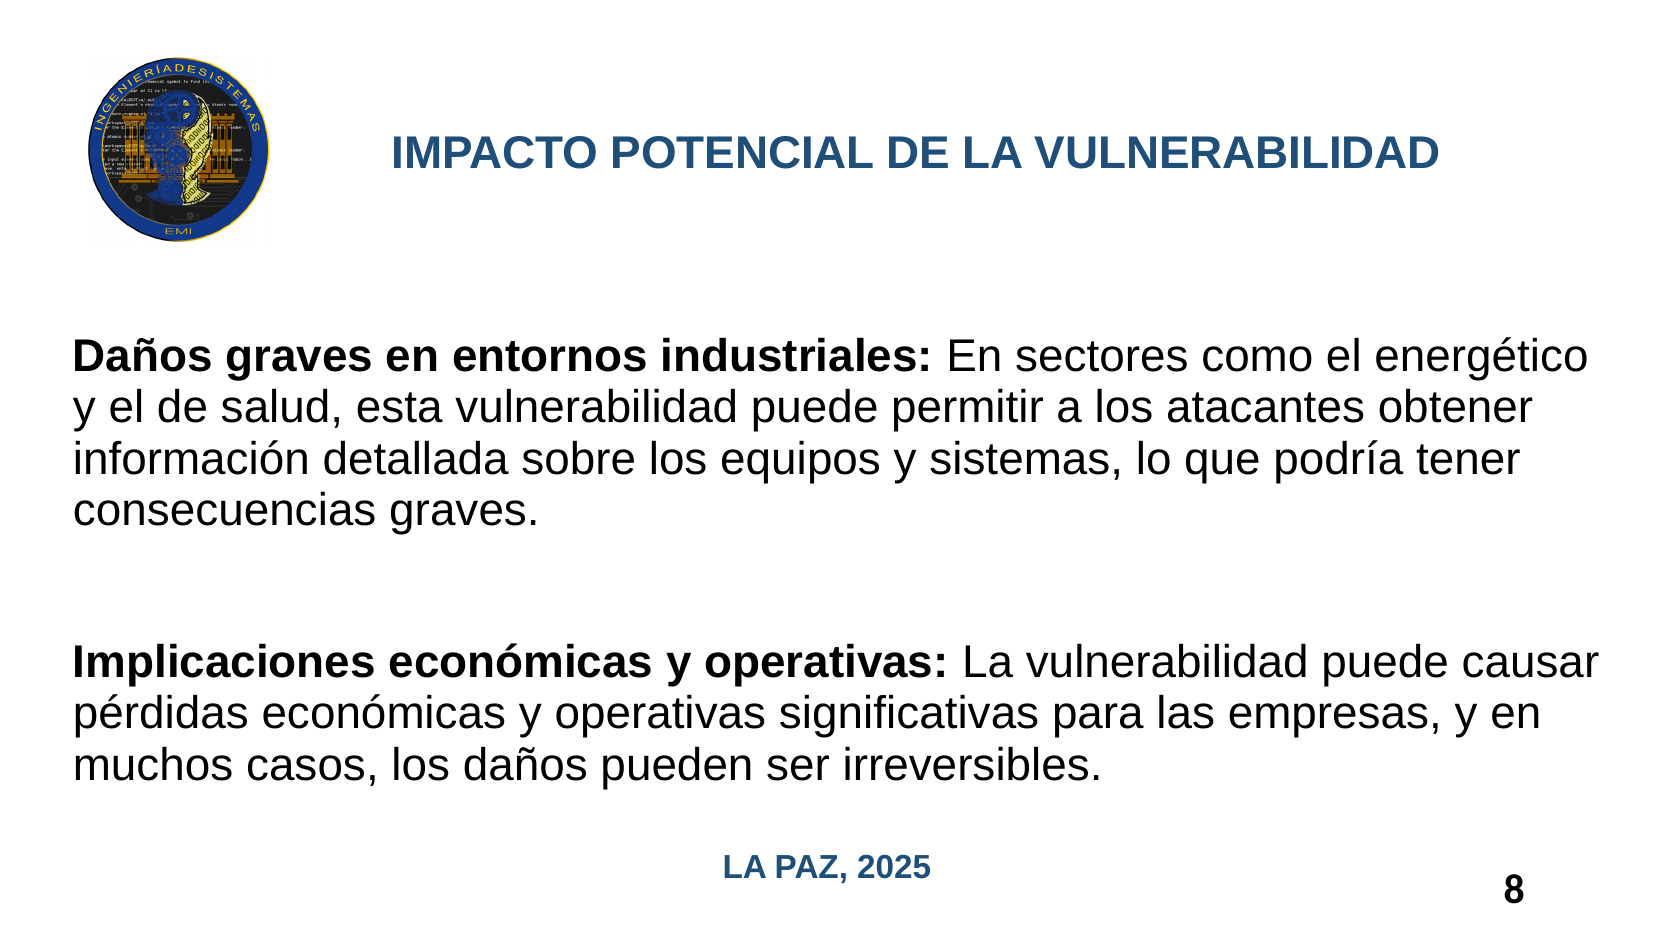

# IMPACTO POTENCIAL DE LA VULNERABILIDAD
Daños graves en entornos industriales: En sectores como el energético y el de salud, esta vulnerabilidad puede permitir a los atacantes obtener información detallada sobre los equipos y sistemas, lo que podría tener consecuencias graves.
Implicaciones económicas y operativas: La vulnerabilidad puede causar pérdidas económicas y operativas significativas para las empresas, y en muchos casos, los daños pueden ser irreversibles.
LA PAZ, 2025